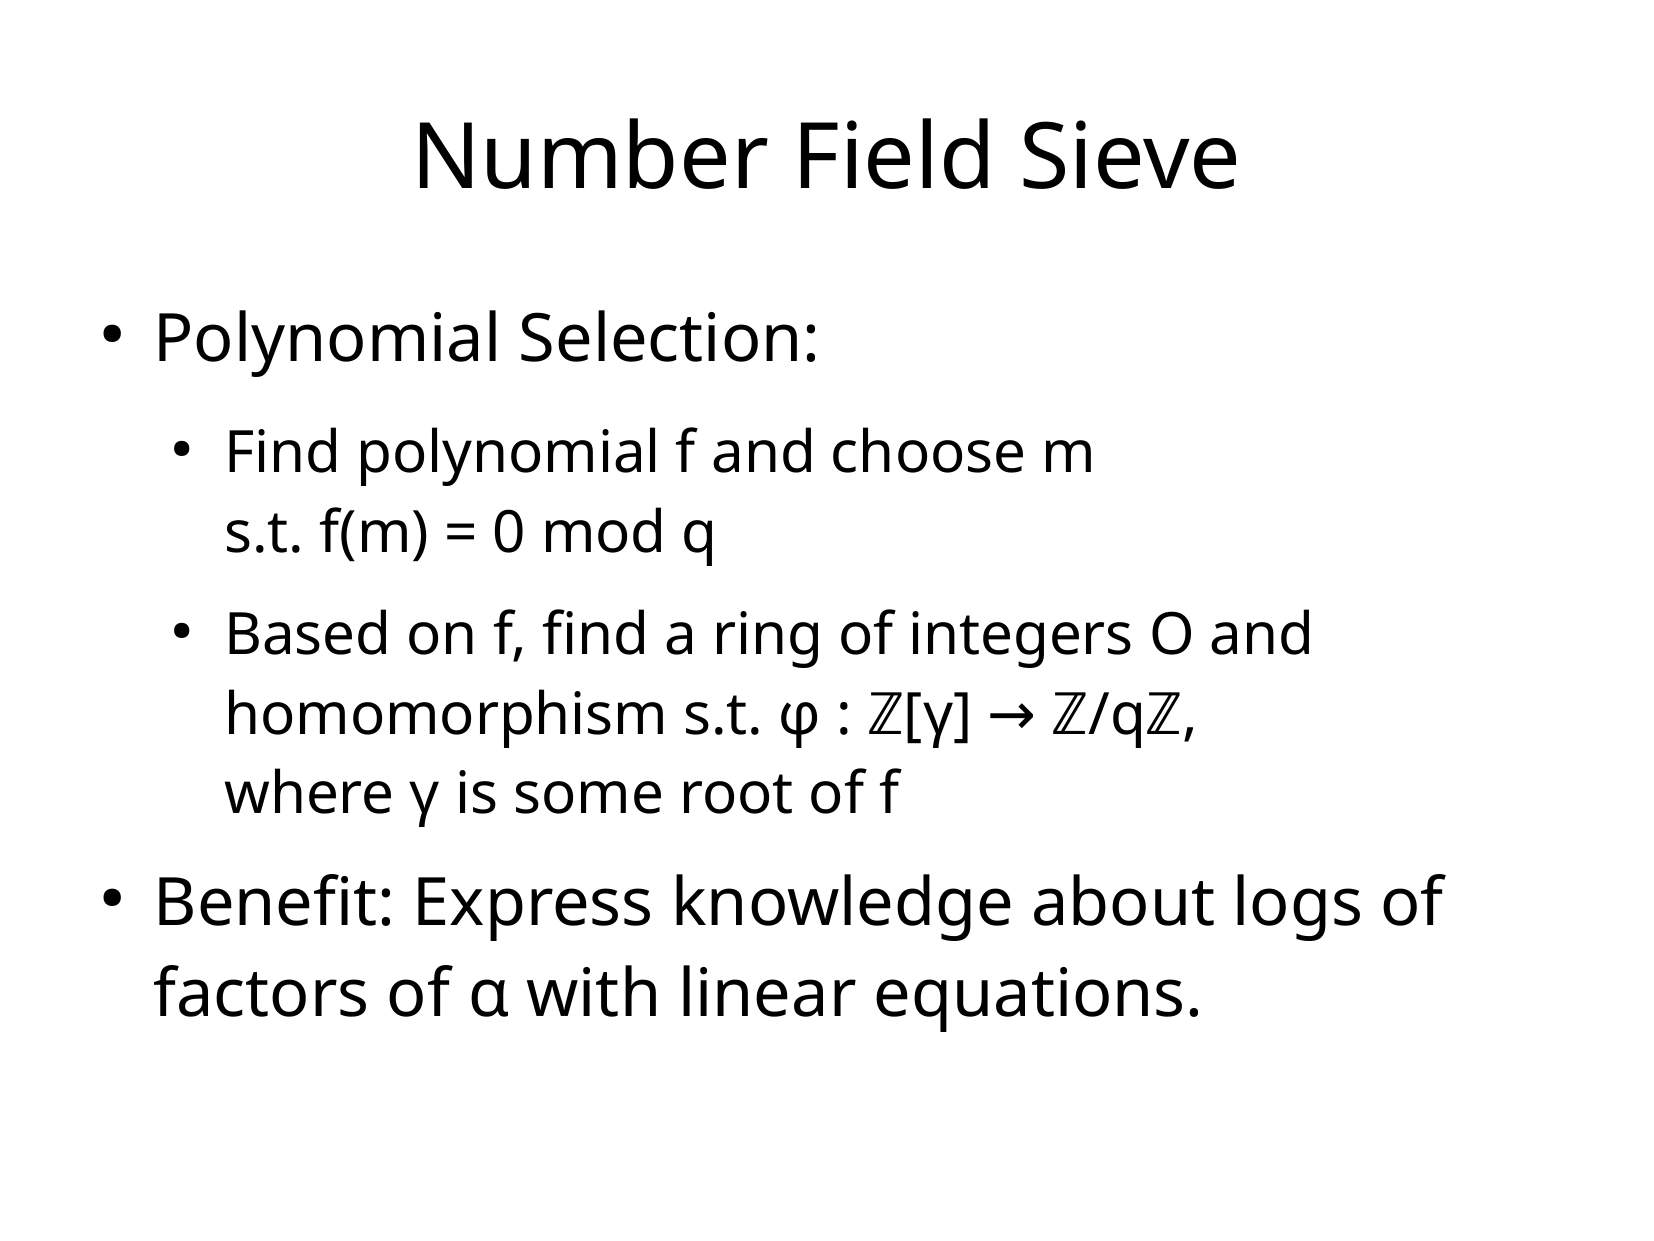

# Number Field Sieve
Polynomial Selection:
Find polynomial f and choose m							s.t. f(m) = 0 mod q
Based on f, find a ring of integers O and homomorphism s.t. φ : ℤ[γ] → ℤ/qℤ,			where γ is some root of f
Benefit: Express knowledge about logs of factors of α with linear equations.